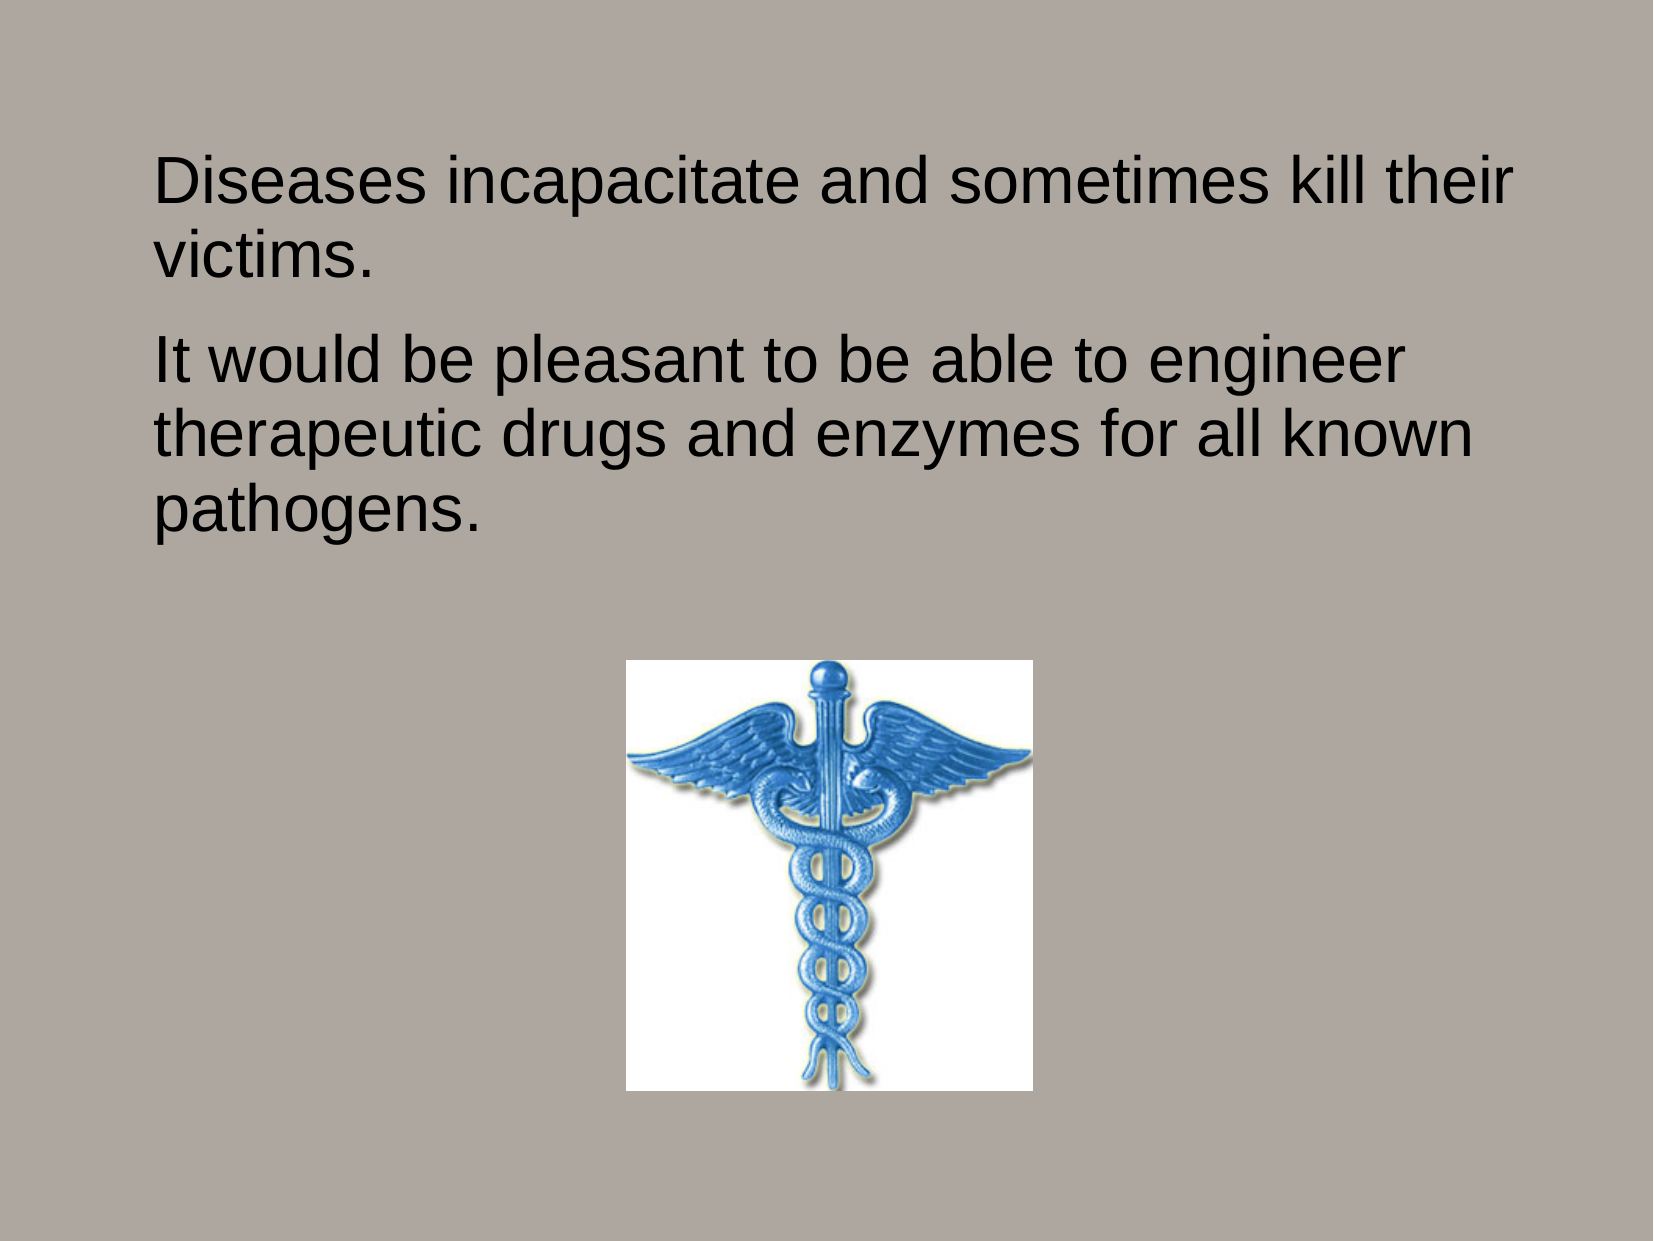

# Diseases incapacitate and sometimes kill their victims.
It would be pleasant to be able to engineer therapeutic drugs and enzymes for all known pathogens.